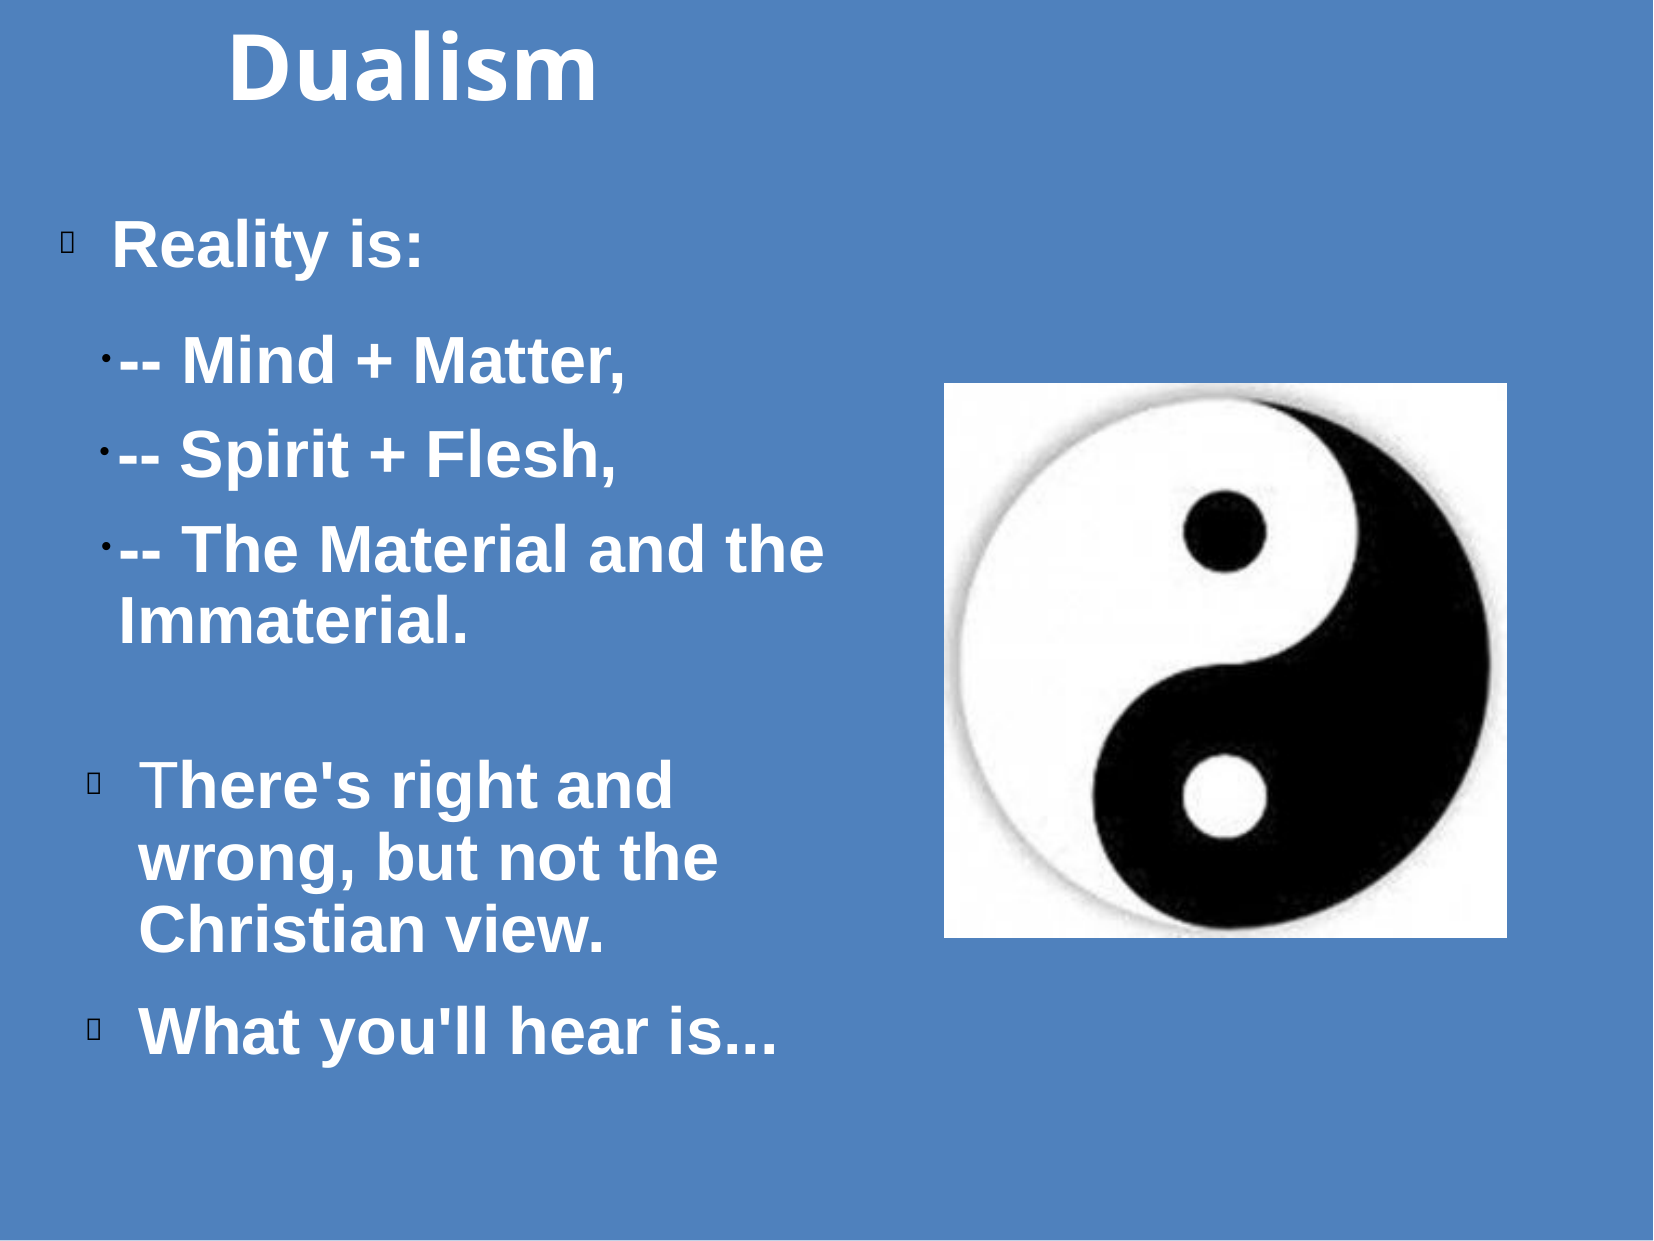

# Dualism
Reality is:
-- Mind + Matter,
-- Spirit + Flesh,
-- The Material and the Immaterial.
There's right and wrong, but not the Christian view.
What you'll hear is...